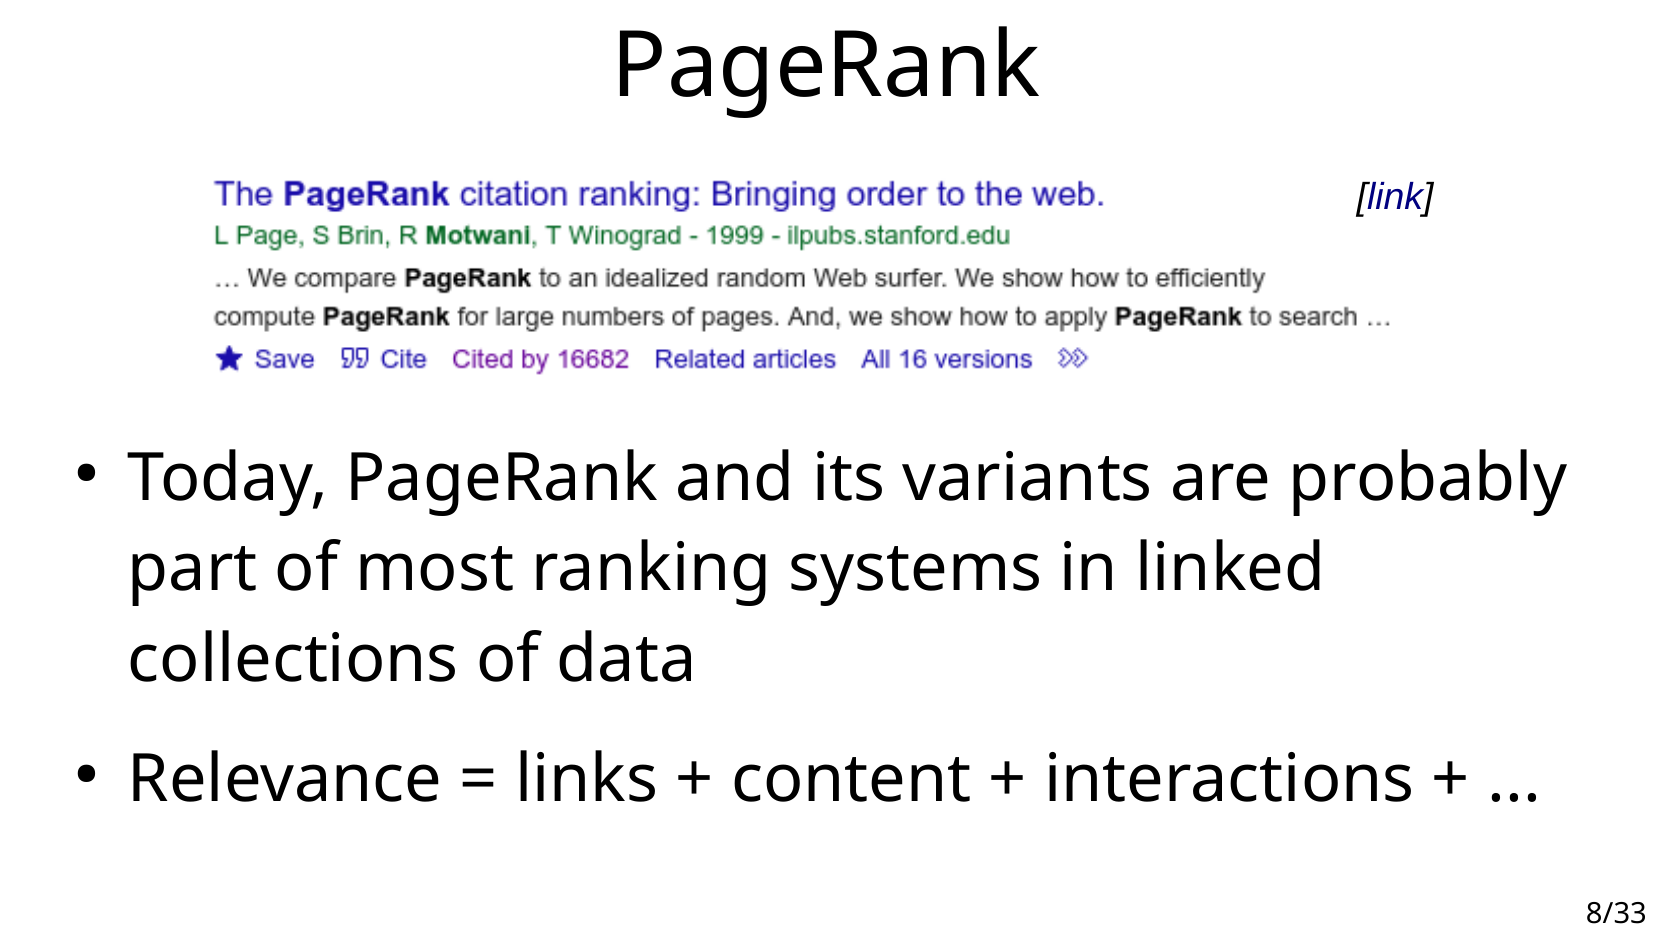

# PageRank
[link]
Today, PageRank and its variants are probably part of most ranking systems in linked collections of data
Relevance = links + content + interactions + ...
8